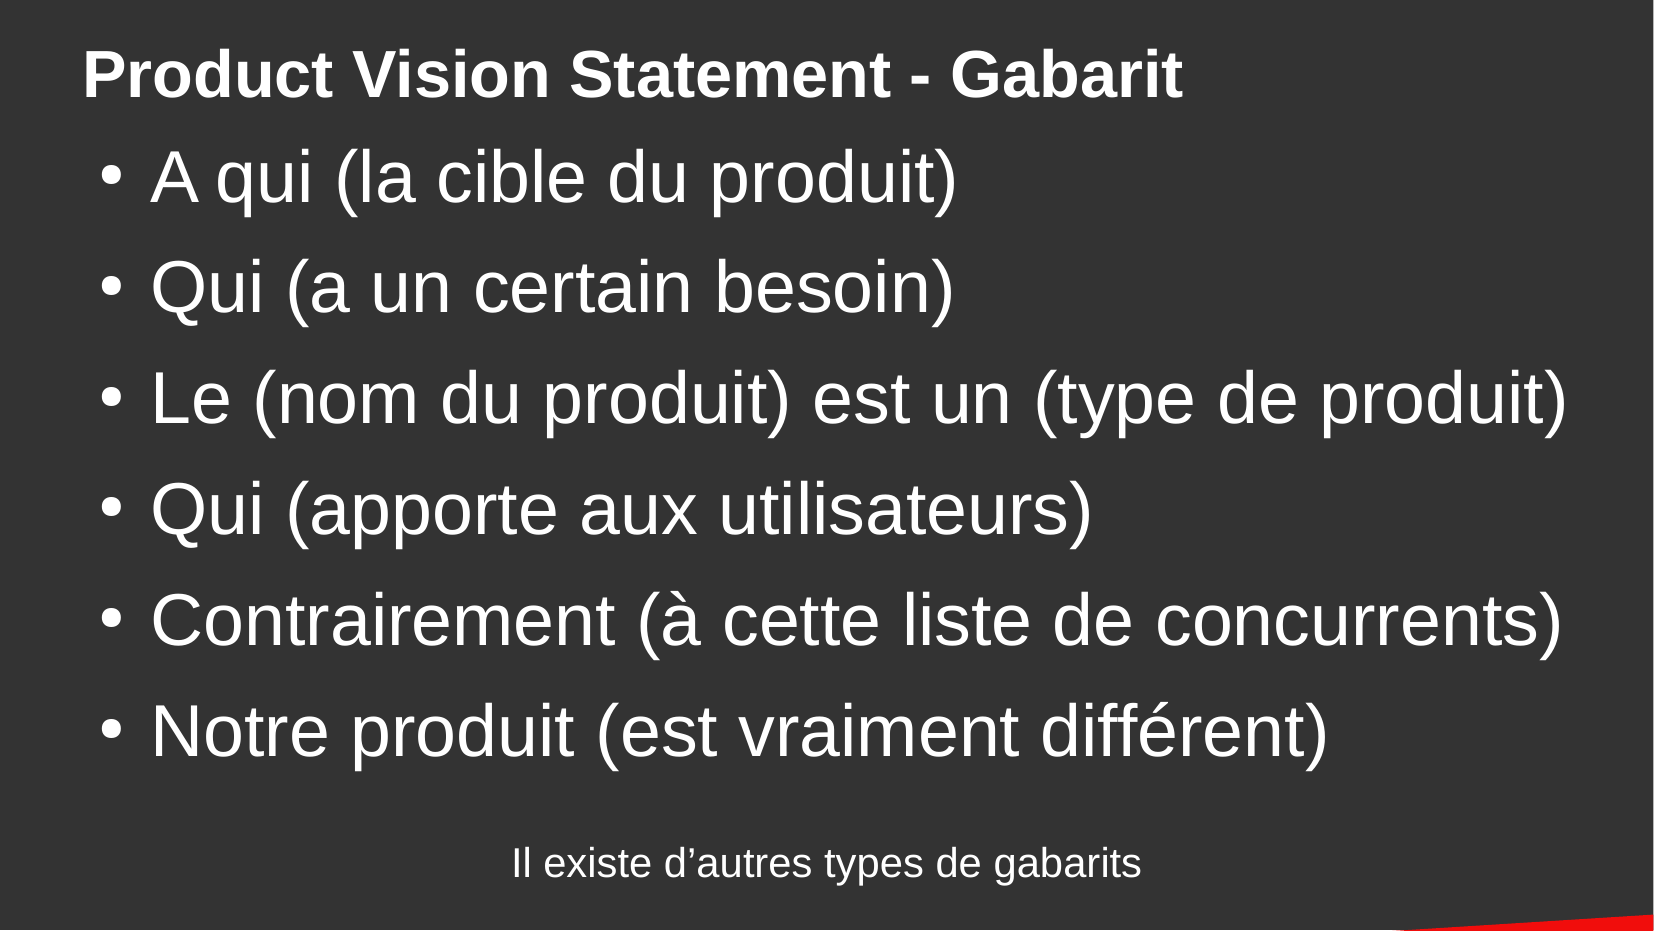

# Product Vision Statement - Gabarit
A qui (la cible du produit)
Qui (a un certain besoin)
Le (nom du produit) est un (type de produit)
Qui (apporte aux utilisateurs)
Contrairement (à cette liste de concurrents)
Notre produit (est vraiment différent)
Il existe d’autres types de gabarits